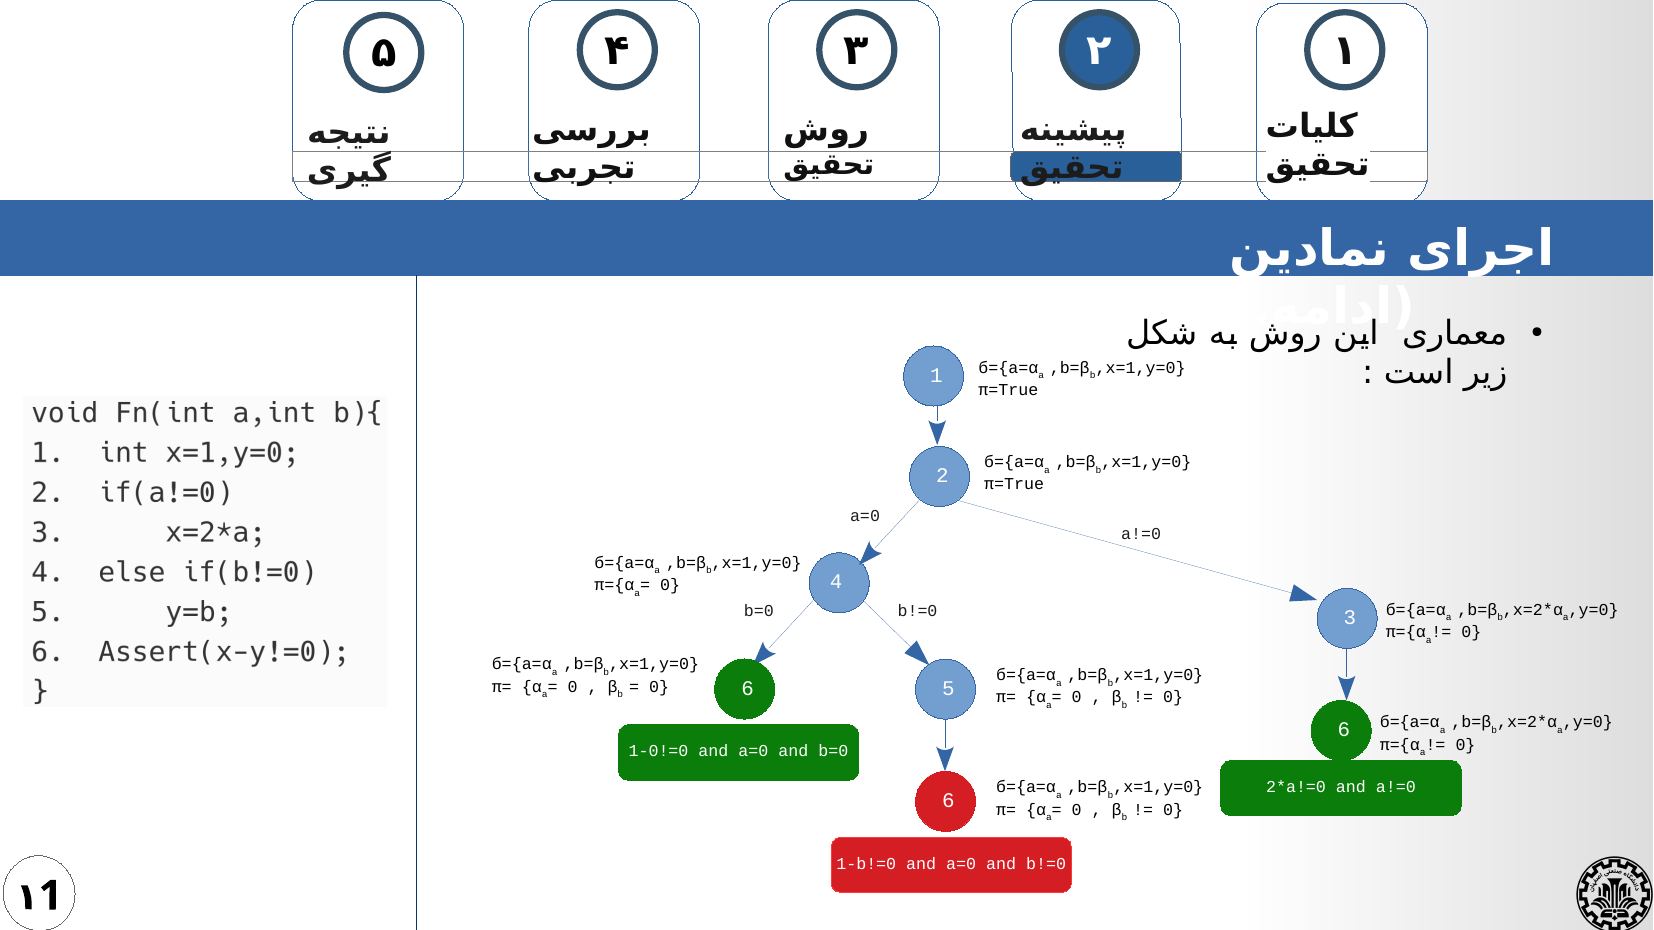

۴
۳
۲
۱
۵
کلیات تحقیق
بررسی تجربی
روش تحقیق
پیشینه تحقیق
نتیجه گیری
اجرای نمادین (ادامه.)
معماری این روش به شکل زیر است :
б={a=αa ,b=βb,x=1,y=0}
π=True
1
б={a=αa ,b=βb,x=1,y=0}
π=True
2
a=0
a!=0
б={a=αa ,b=βb,x=1,y=0}
π={αa= 0}
4
б={a=αa ,b=βb,x=2*αa,y=0}
π={αa!= 0}
b=0
b!=0
3
б={a=αa ,b=βb,x=1,y=0}
π= {αa= 0 , βb = 0}
б={a=αa ,b=βb,x=1,y=0}
π= {αa= 0 , βb != 0}
6
5
б={a=αa ,b=βb,x=2*αa,y=0}
π={αa!= 0}
6
1-0!=0 and a=0 and b=0
2*a!=0 and a!=0
б={a=αa ,b=βb,x=1,y=0}
π= {αa= 0 , βb != 0}
6
1-b!=0 and a=0 and b!=0
۱1